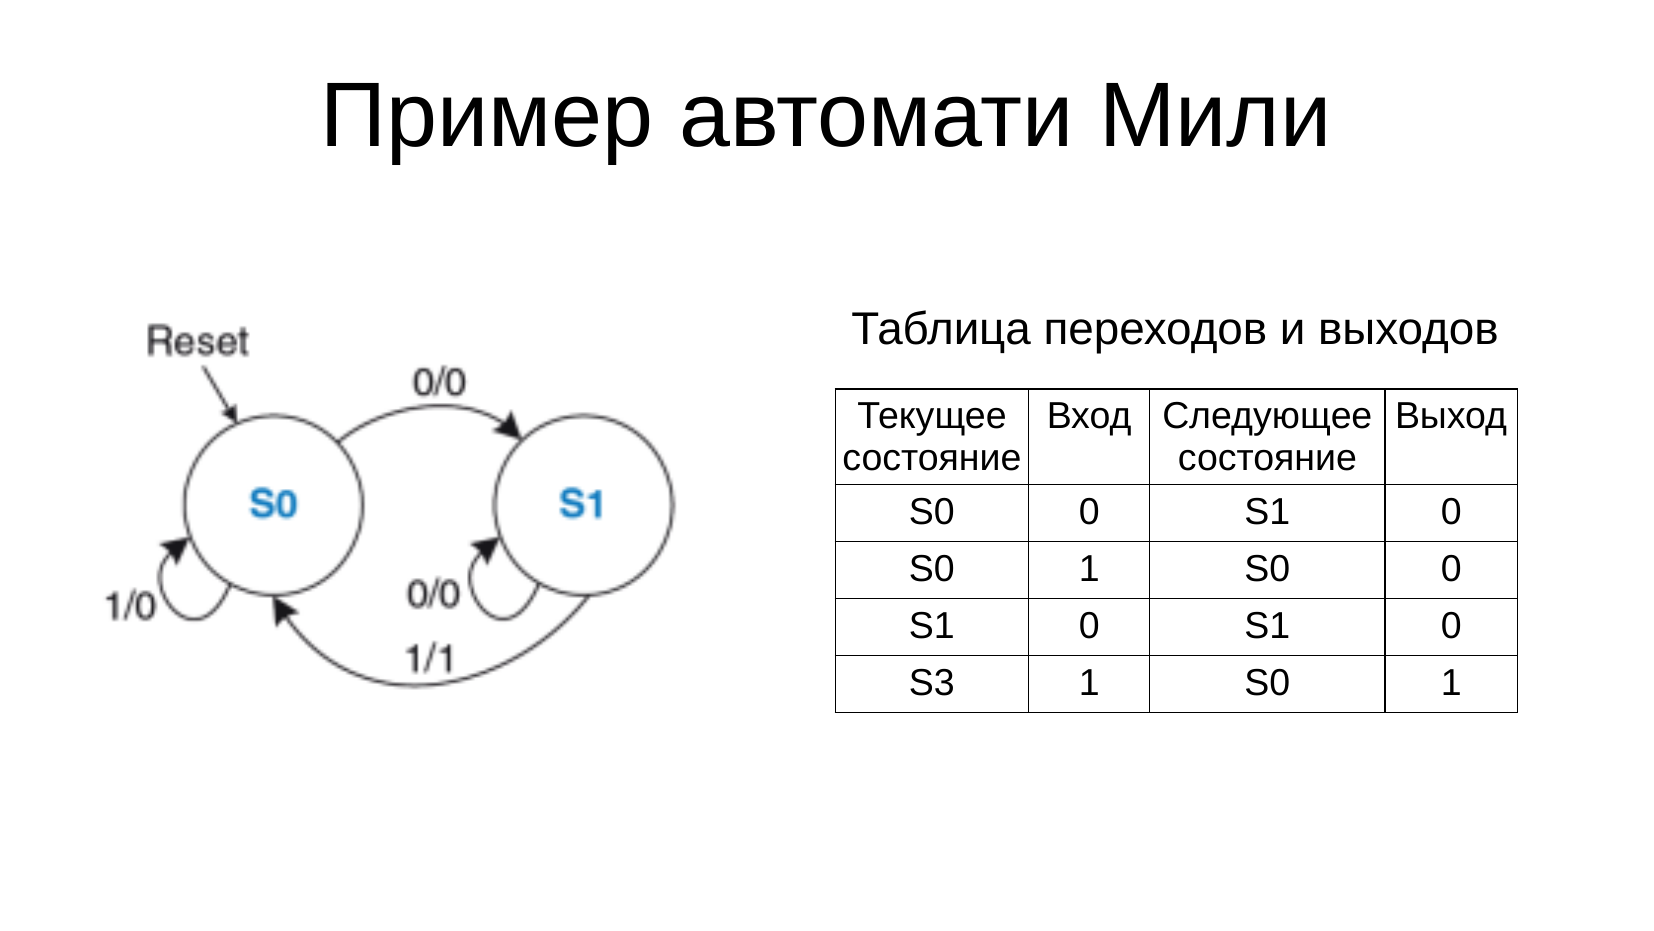

# Пример автомати Мили
Таблица переходов и выходов
| Текущее состояние | Вход | Следующее состояние | Выход |
| --- | --- | --- | --- |
| S0 | 0 | S1 | 0 |
| S0 | 1 | S0 | 0 |
| S1 | 0 | S1 | 0 |
| S3 | 1 | S0 | 1 |